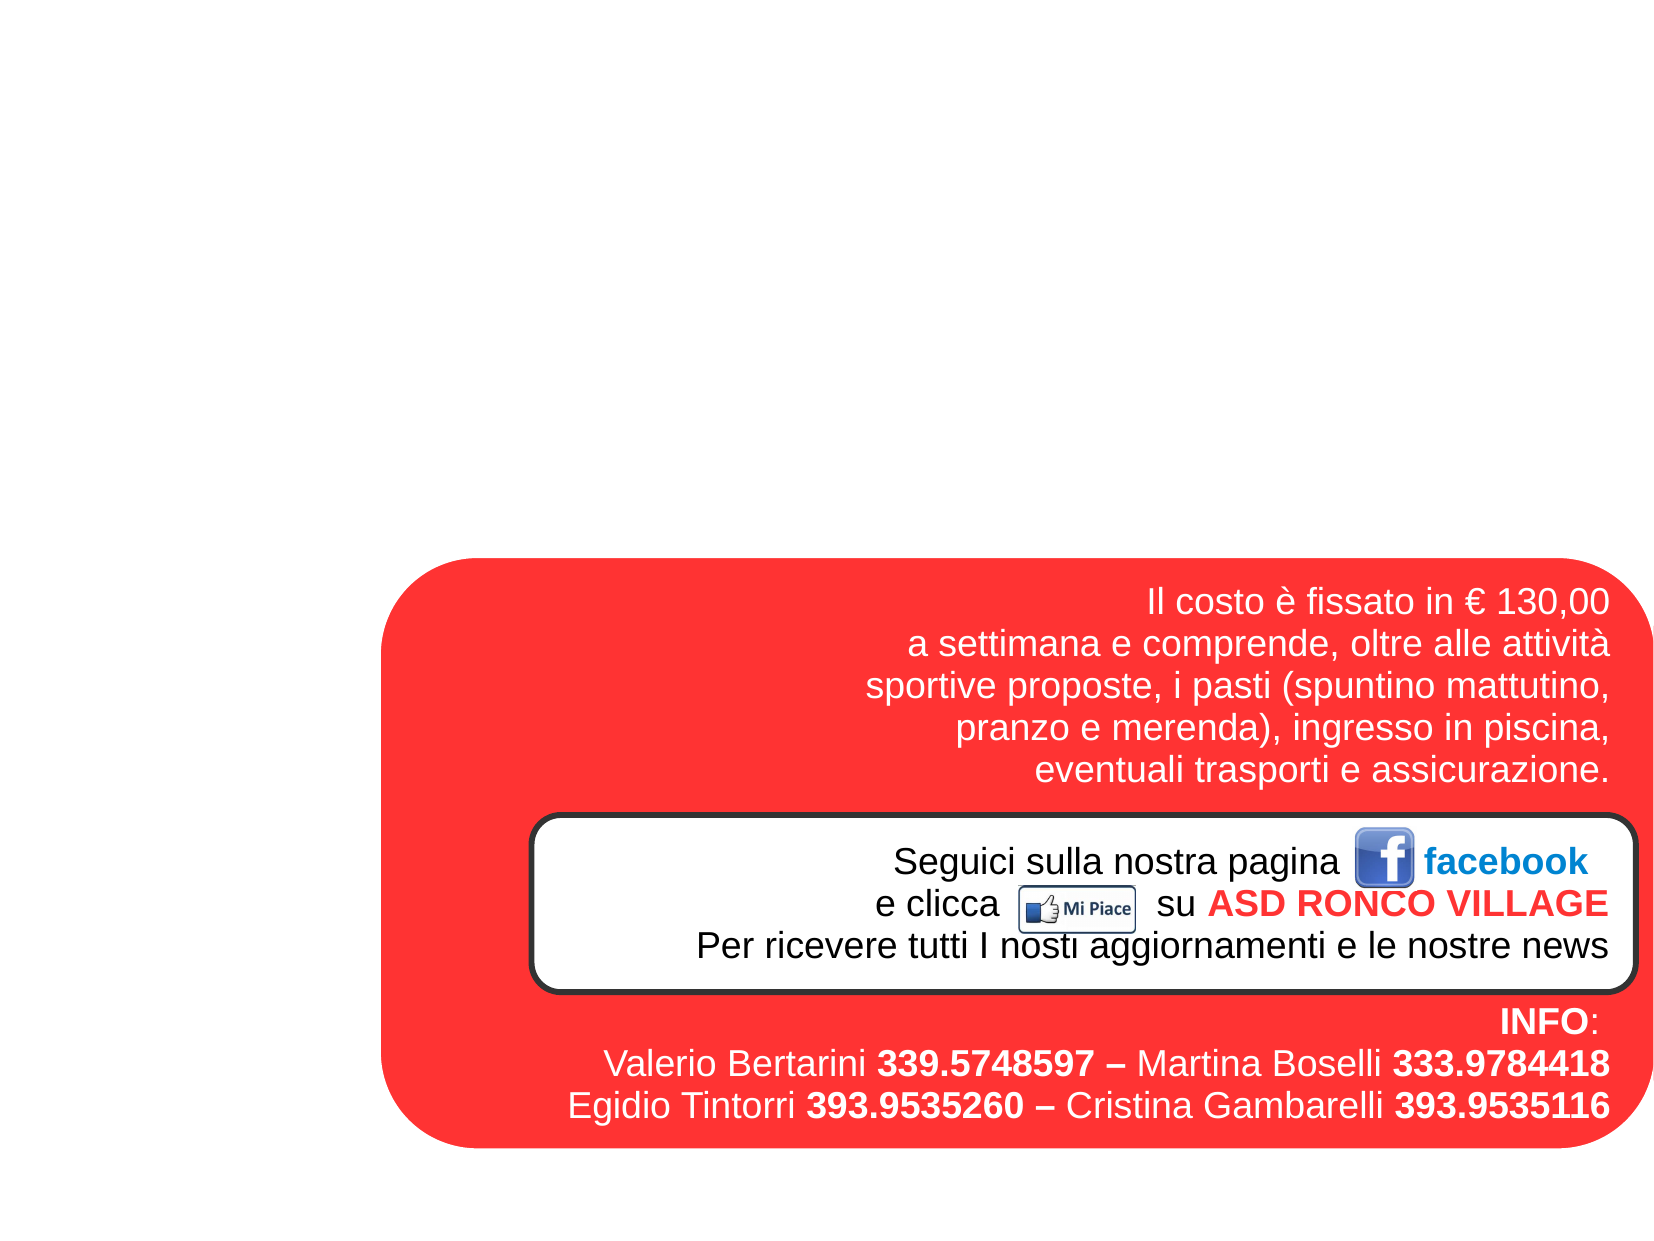

Il costo è fissato in € 130,00
a settimana e comprende, oltre alle attività
sportive proposte, i pasti (spuntino mattutino,
pranzo e merenda), ingresso in piscina,
eventuali trasporti e assicurazione.
Seguici sulla nostra pagina
e clicca su ASD RONCO VILLAGE
Per ricevere tutti I nosti aggiornamenti e le nostre news
INFO:
Valerio Bertarini 339.5748597 – Martina Boselli 333.9784418
Egidio Tintorri 393.9535260 – Cristina Gambarelli 393.9535116
Seguici sulla nostra pagina facebook
e clicca su ASD RONCO VILLAGE
Per ricevere tutti I nosti aggiornamenti e le nostre news